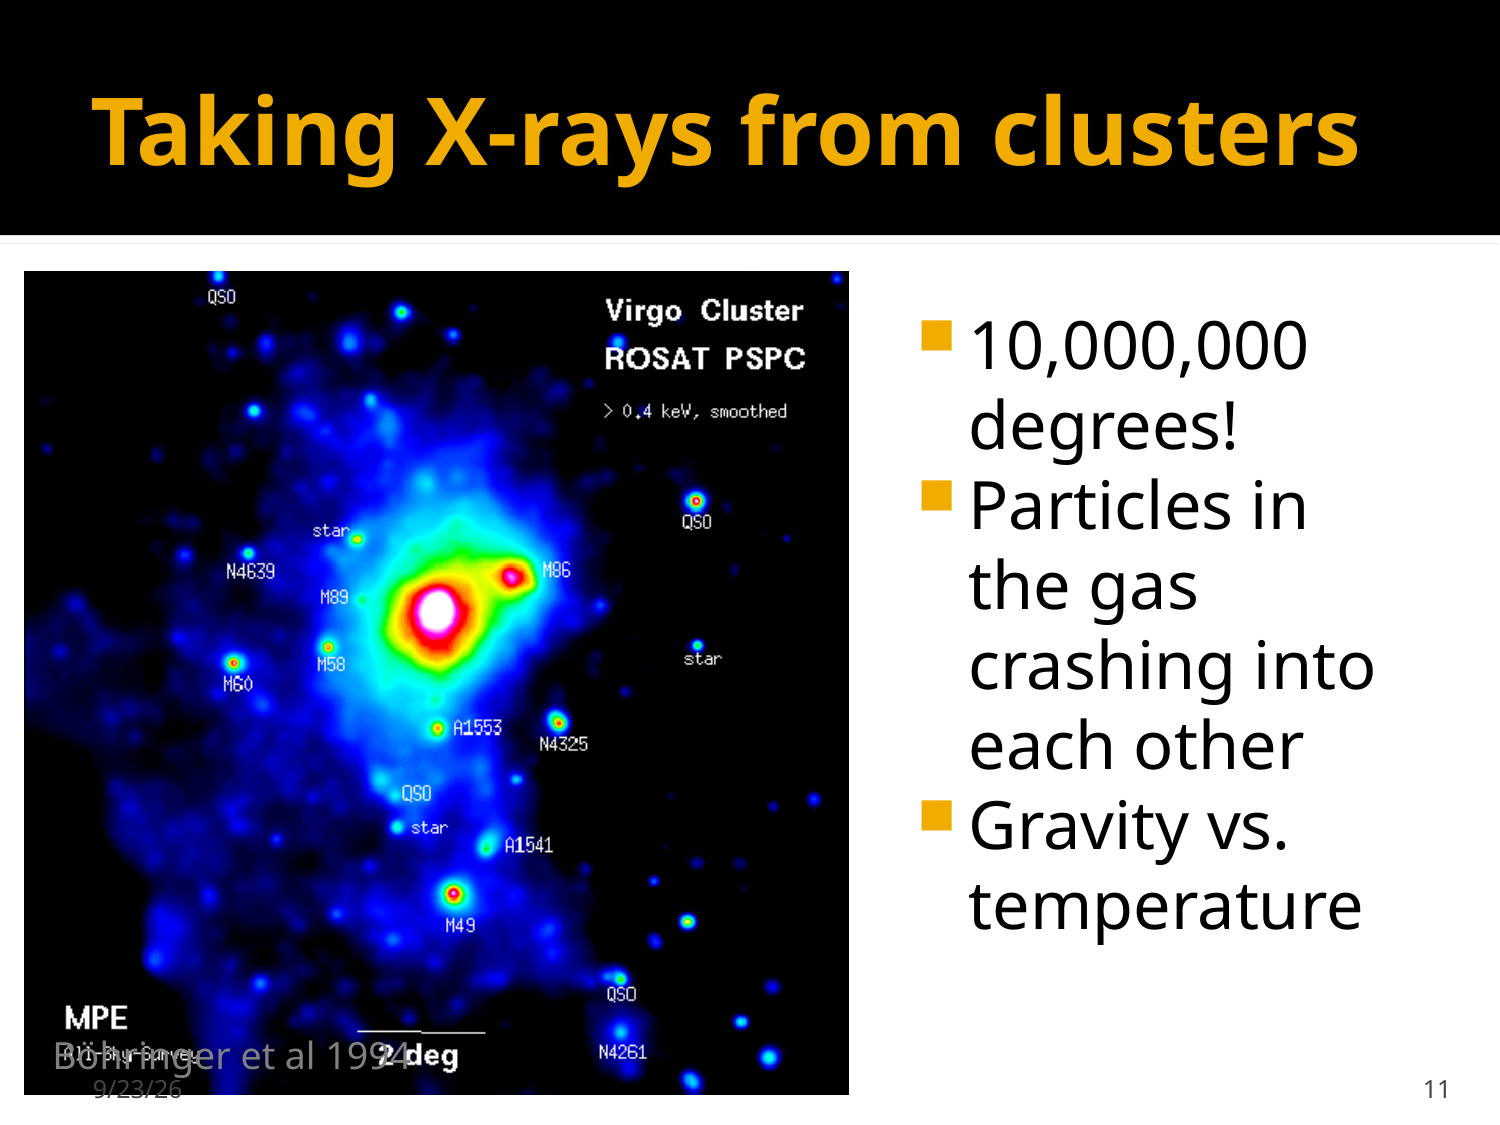

# Taking X-rays from clusters
10,000,000 degrees!
Particles in the gas crashing into each other
Gravity vs. temperature
Böhringer et al 1994